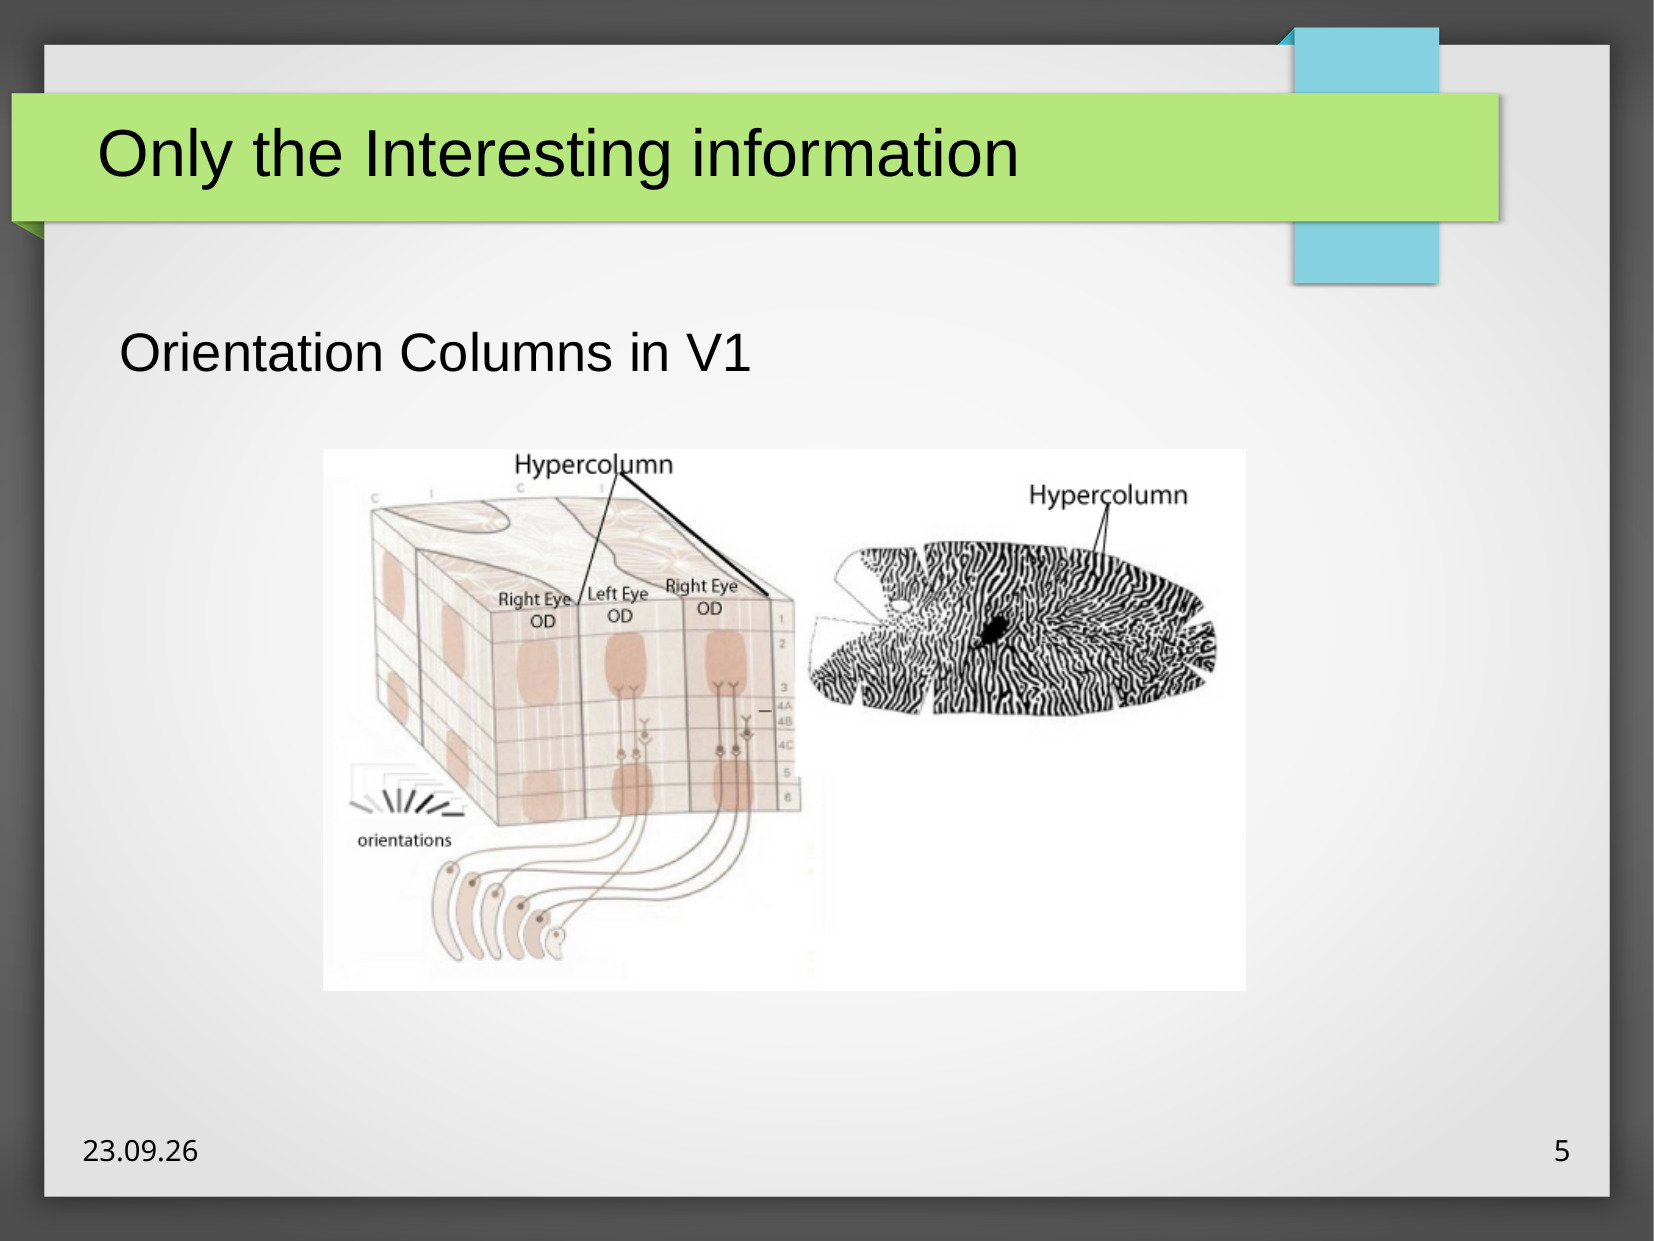

Only the Interesting information
Orientation Columns in V1
5